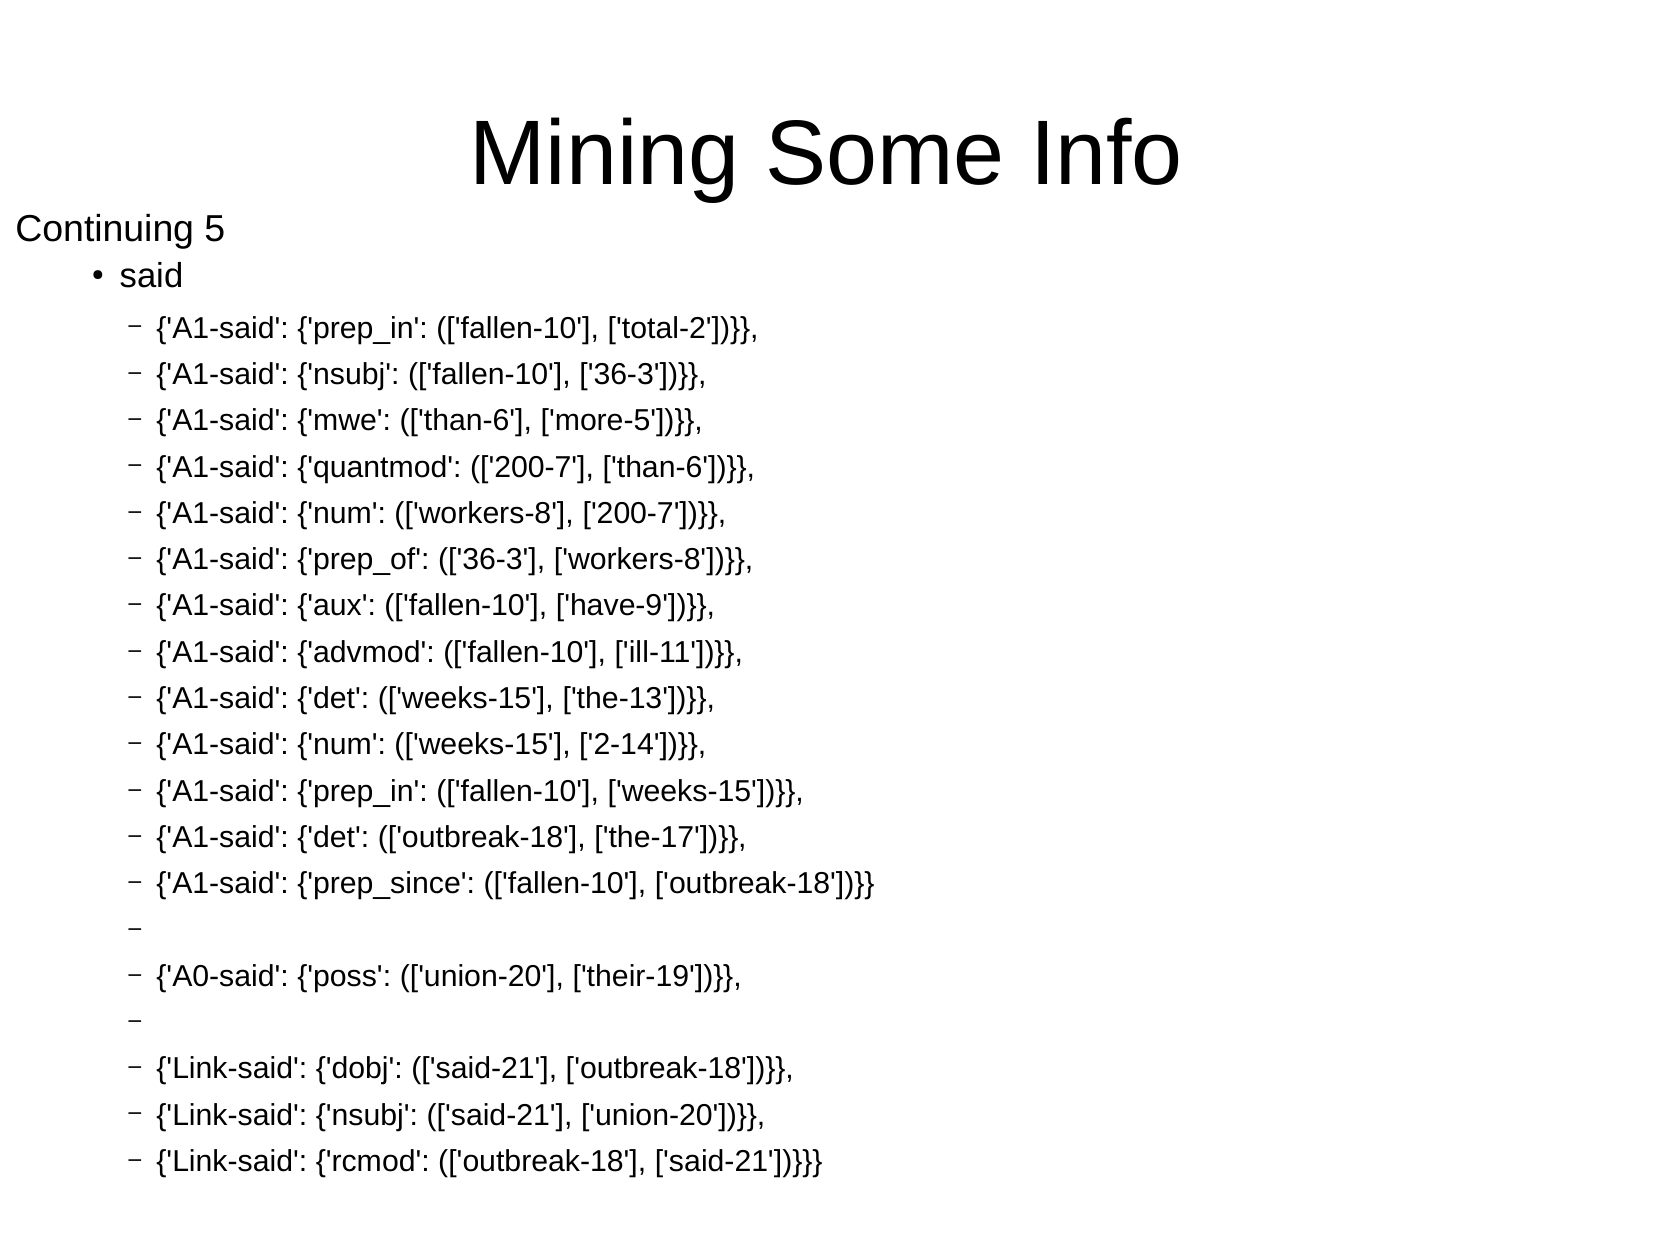

# Mining Some Info
Continuing 5
said
{'A1-said': {'prep_in': (['fallen-10'], ['total-2'])}},
{'A1-said': {'nsubj': (['fallen-10'], ['36-3'])}},
{'A1-said': {'mwe': (['than-6'], ['more-5'])}},
{'A1-said': {'quantmod': (['200-7'], ['than-6'])}},
{'A1-said': {'num': (['workers-8'], ['200-7'])}},
{'A1-said': {'prep_of': (['36-3'], ['workers-8'])}},
{'A1-said': {'aux': (['fallen-10'], ['have-9'])}},
{'A1-said': {'advmod': (['fallen-10'], ['ill-11'])}},
{'A1-said': {'det': (['weeks-15'], ['the-13'])}},
{'A1-said': {'num': (['weeks-15'], ['2-14'])}},
{'A1-said': {'prep_in': (['fallen-10'], ['weeks-15'])}},
{'A1-said': {'det': (['outbreak-18'], ['the-17'])}},
{'A1-said': {'prep_since': (['fallen-10'], ['outbreak-18'])}}
{'A0-said': {'poss': (['union-20'], ['their-19'])}},
{'Link-said': {'dobj': (['said-21'], ['outbreak-18'])}},
{'Link-said': {'nsubj': (['said-21'], ['union-20'])}},
{'Link-said': {'rcmod': (['outbreak-18'], ['said-21'])}}}